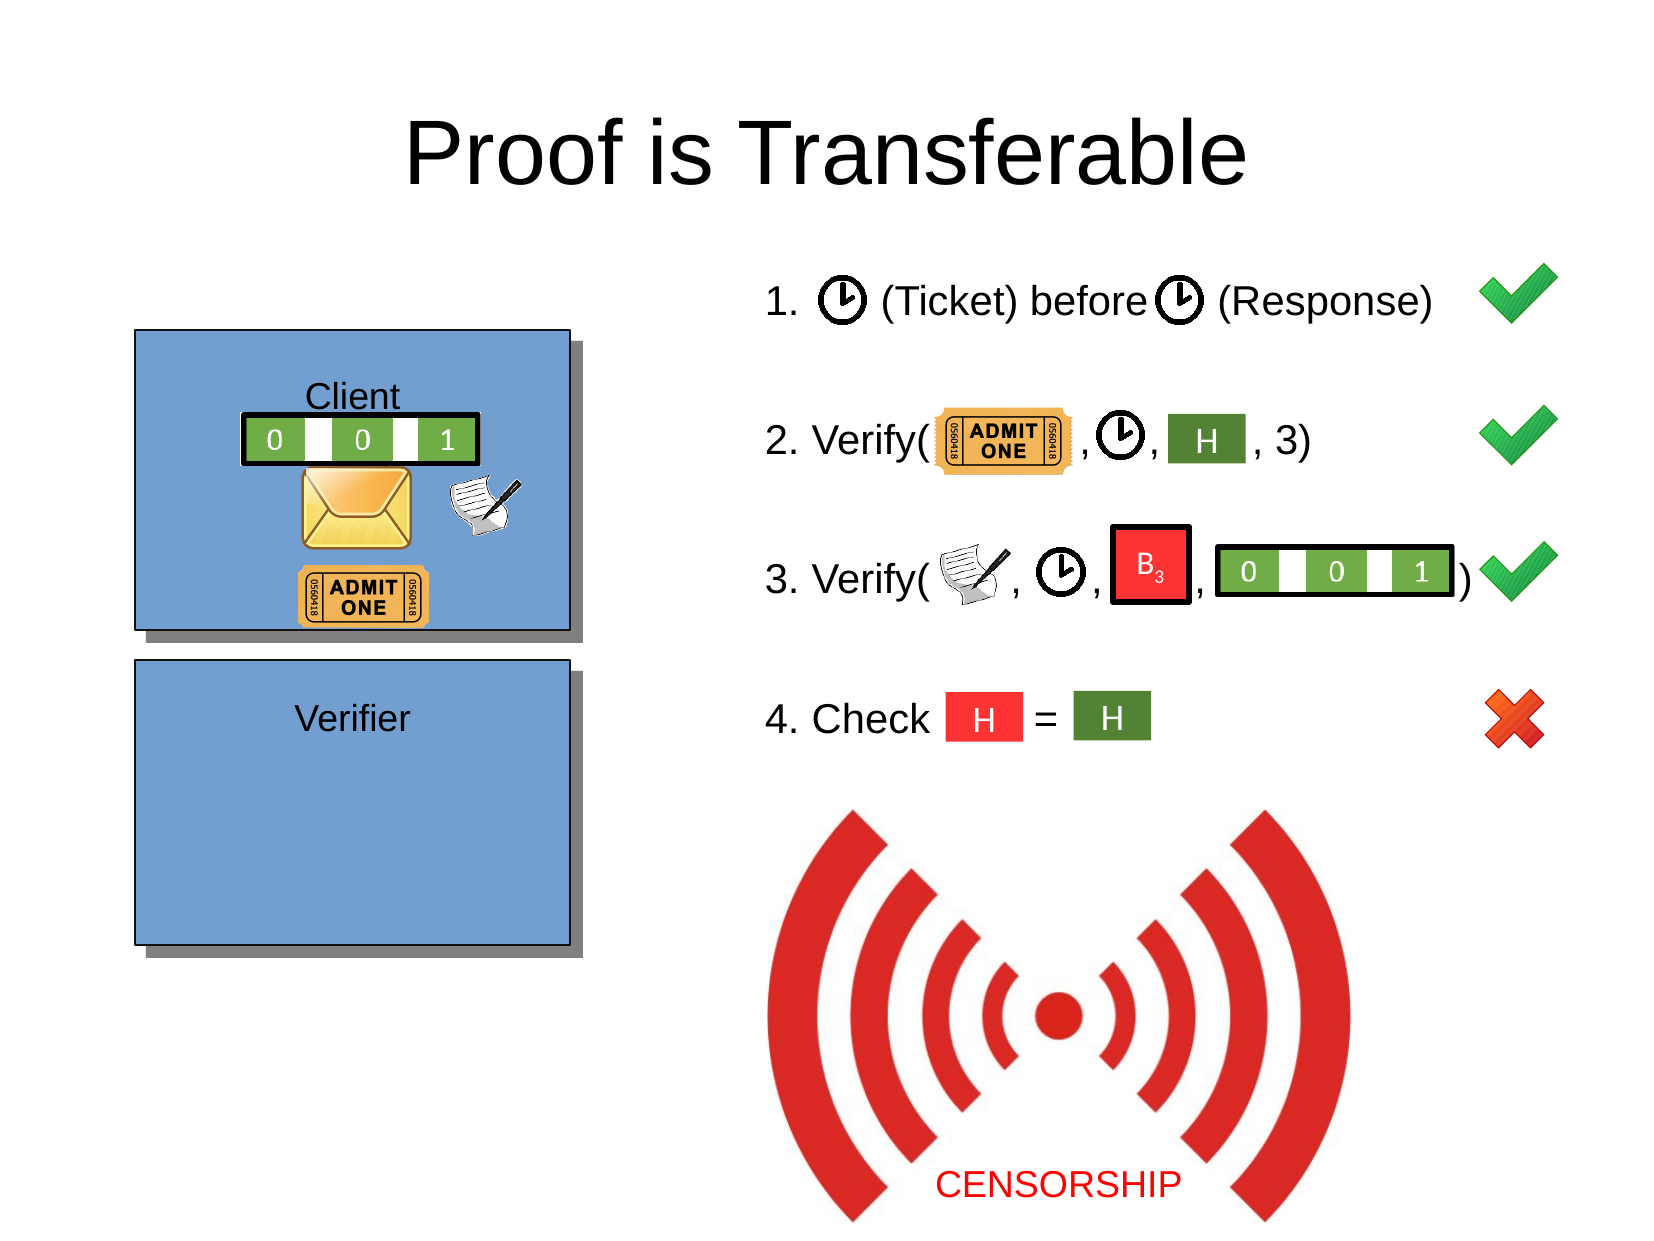

# Proof is Transferable
 (Ticket) before (Response)
 Verify( , , , 3)
 Verify( , , , )
 Check =
Client
H
B3
Verifier
H
H
CENSORSHIP